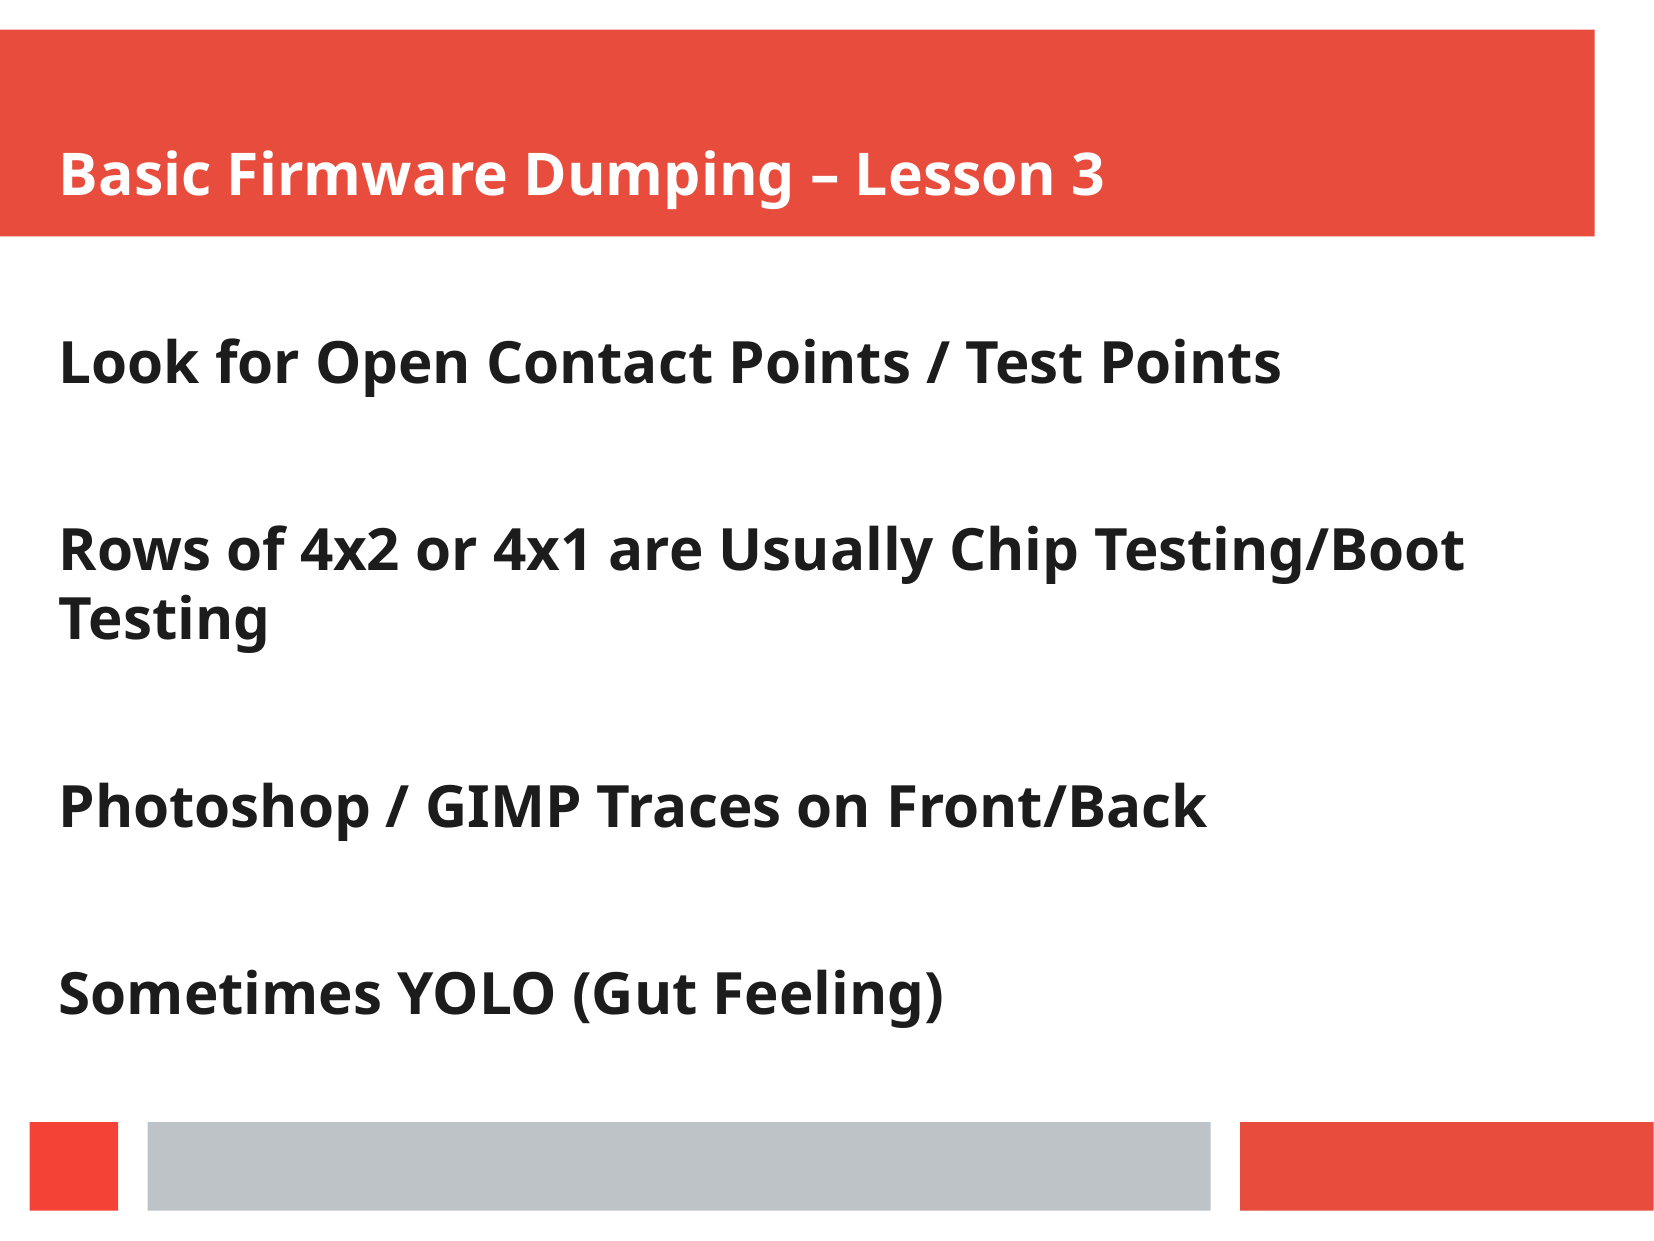

# Basic Firmware Dumping – Lesson 3
Look for Open Contact Points / Test Points
Rows of 4x2 or 4x1 are Usually Chip Testing/Boot Testing
Photoshop / GIMP Traces on Front/Back
Sometimes YOLO (Gut Feeling)